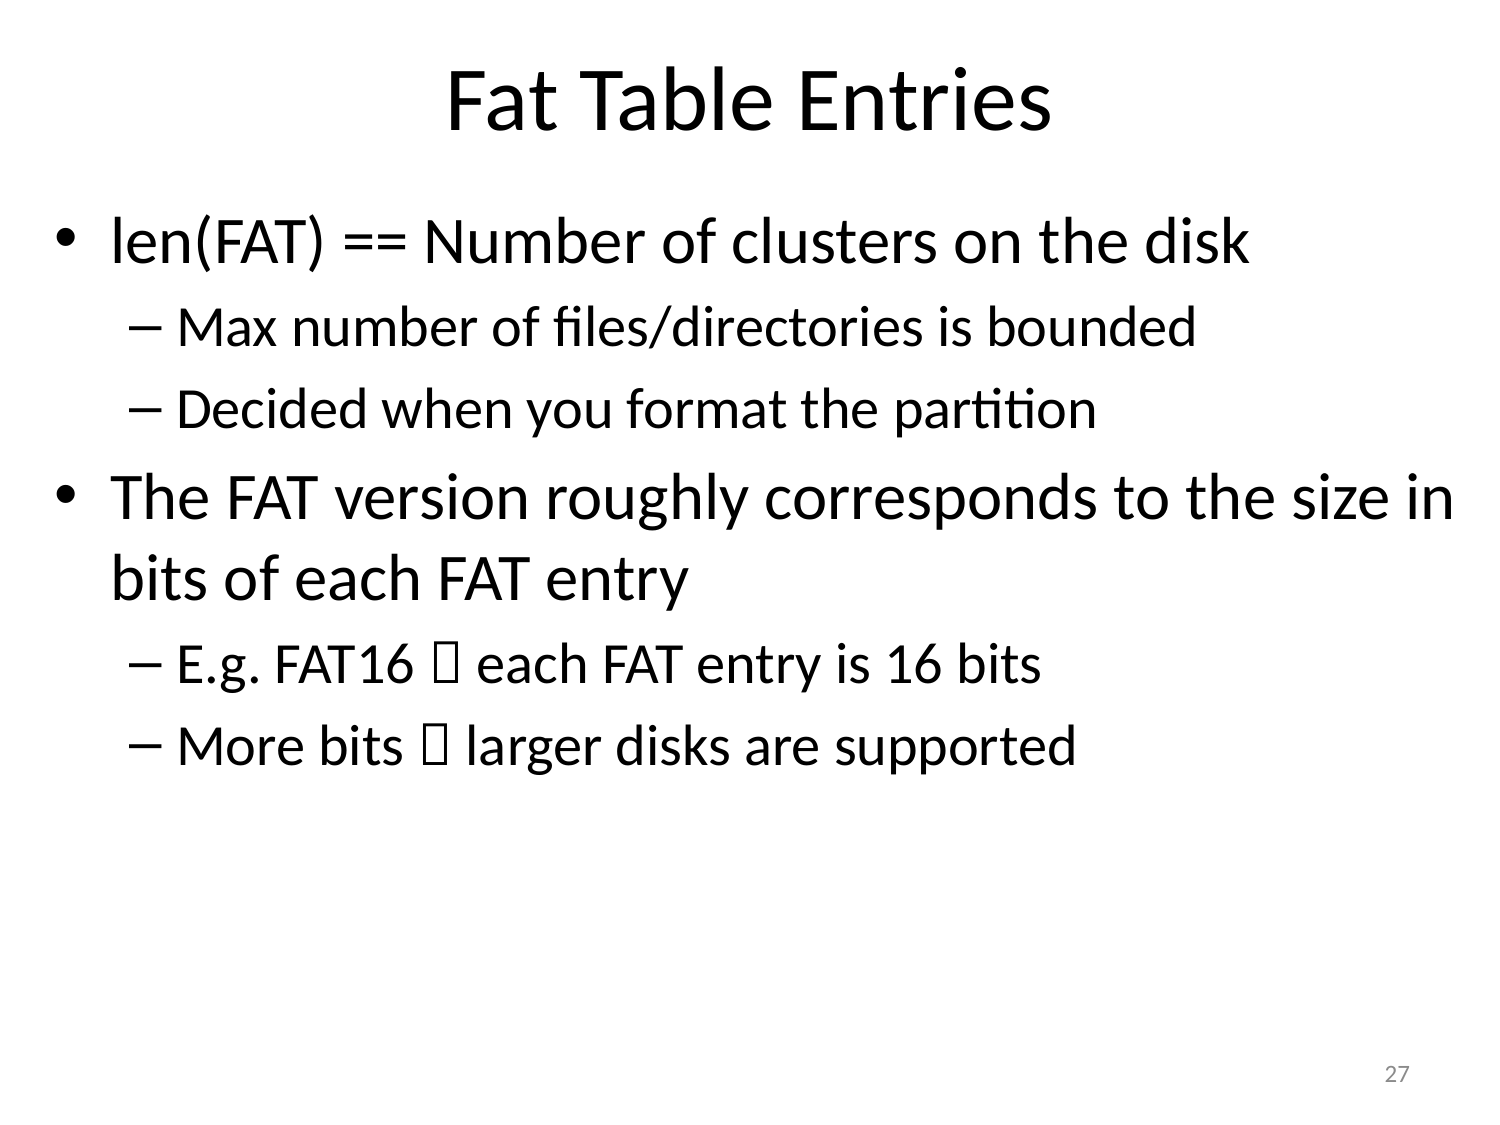

# Fat Table Entries
len(FAT) == Number of clusters on the disk
Max number of files/directories is bounded
Decided when you format the partition
The FAT version roughly corresponds to the size in bits of each FAT entry
E.g. FAT16  each FAT entry is 16 bits
More bits  larger disks are supported